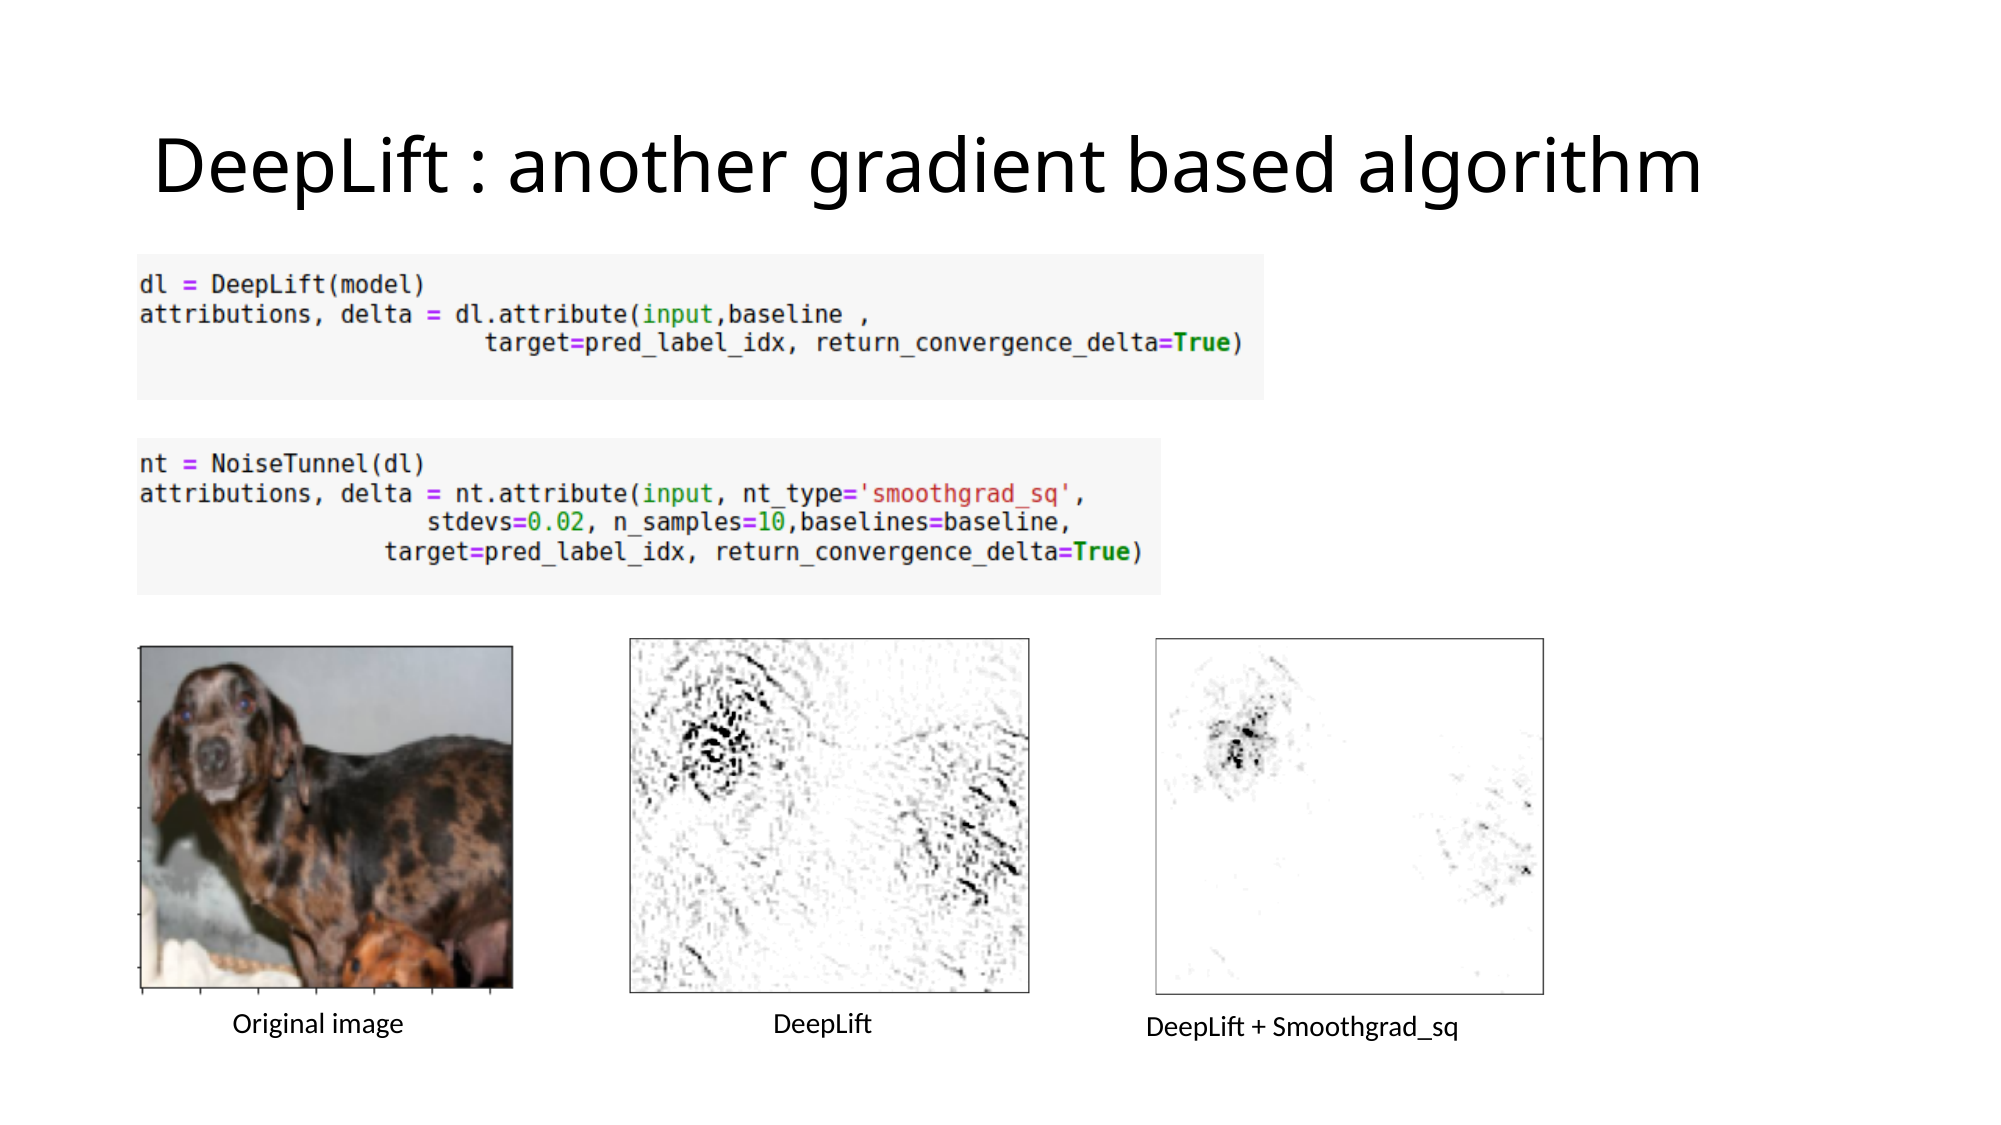

# DeepLift : another gradient based algorithm
Original image
DeepLift
DeepLift + Smoothgrad_sq